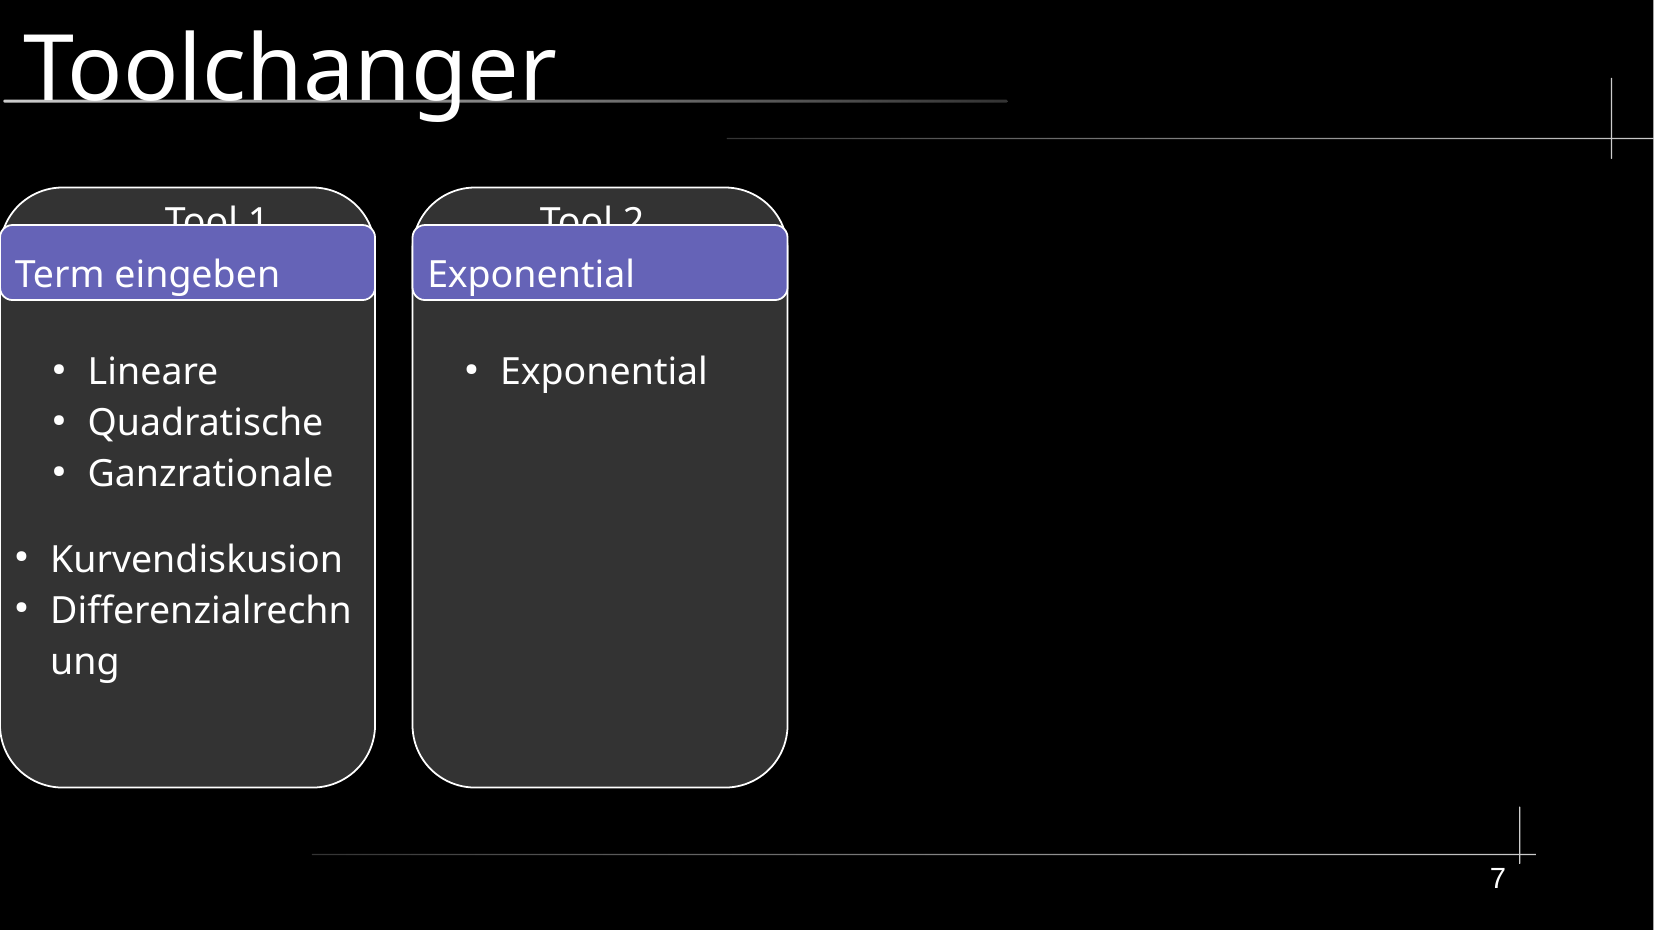

# Toolchanger
Tool 1
Tool 2
Term eingeben
Exponential
Lineare
Quadratische
Ganzrationale
Exponential
Kurvendiskusion
Differenzialrechnung
7